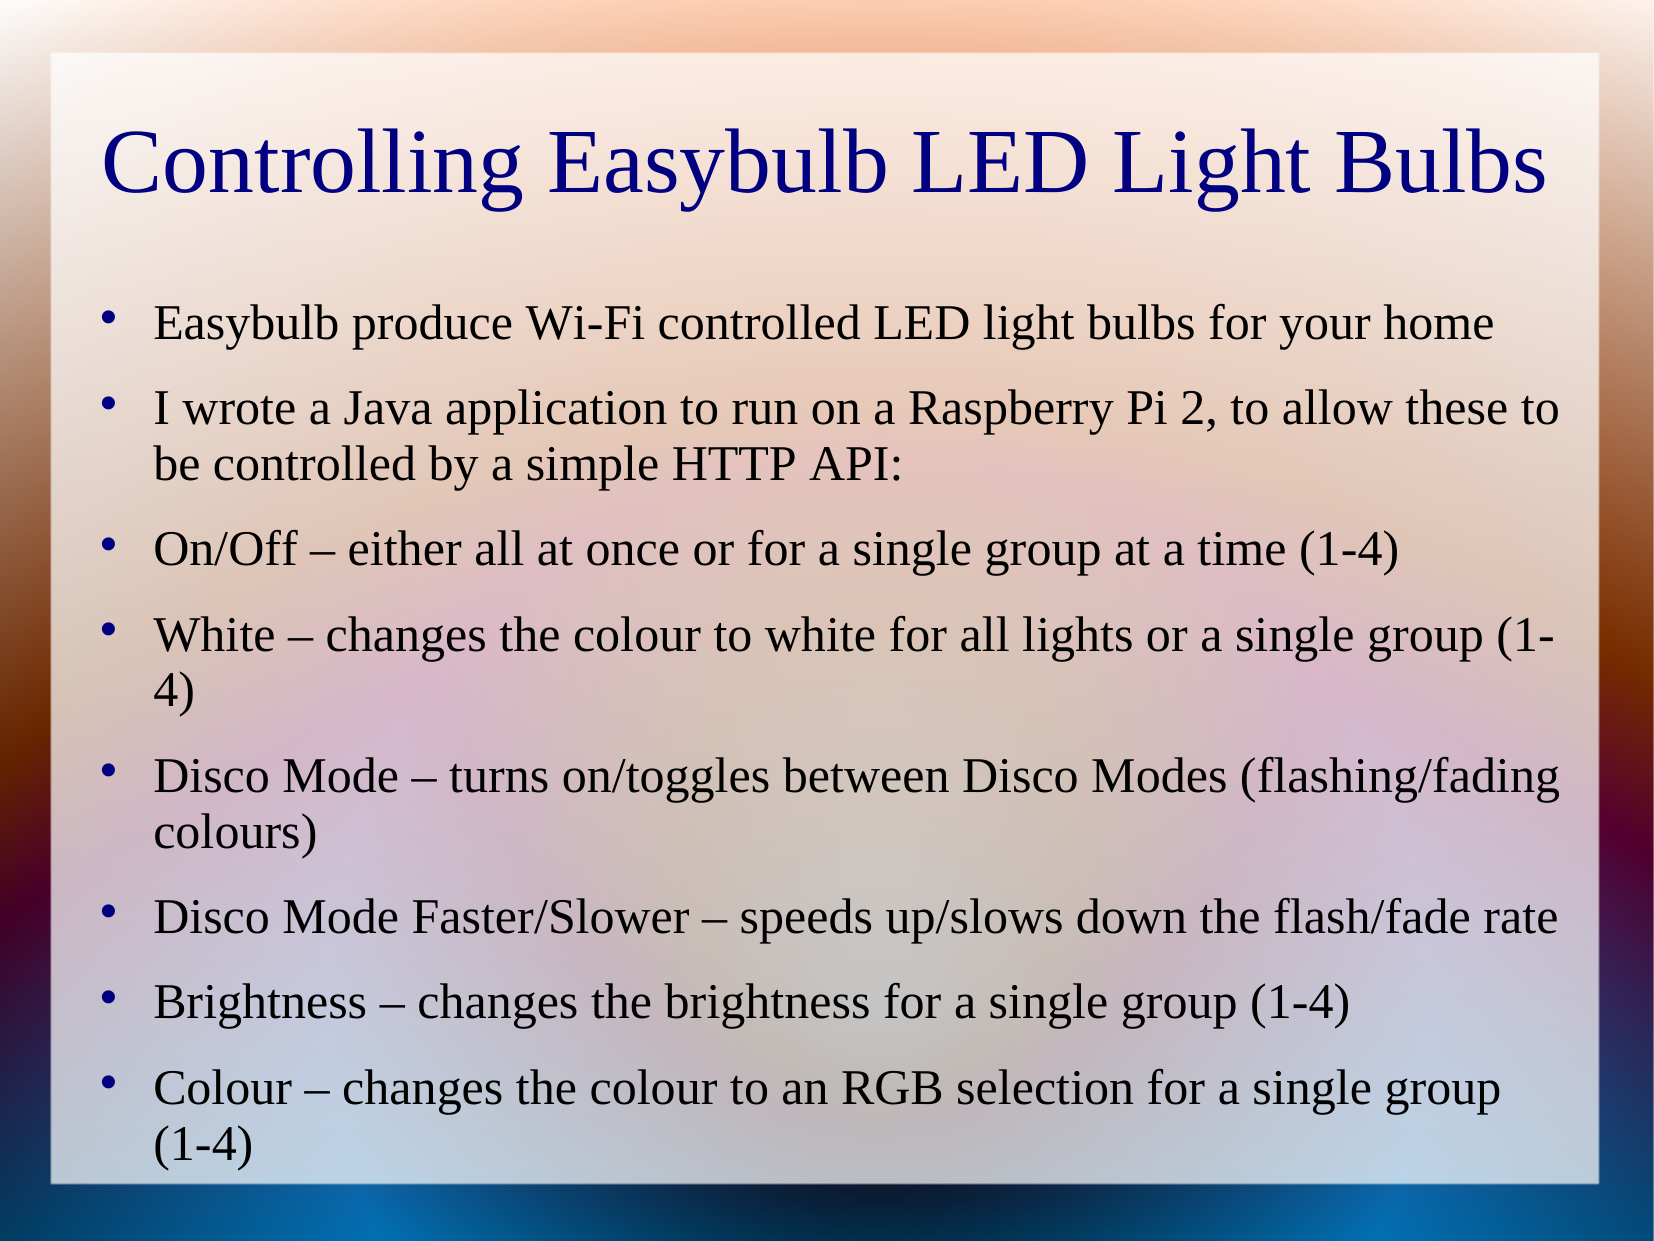

# Controlling Easybulb LED Light Bulbs
Easybulb produce Wi-Fi controlled LED light bulbs for your home
I wrote a Java application to run on a Raspberry Pi 2, to allow these to be controlled by a simple HTTP API:
On/Off – either all at once or for a single group at a time (1-4)
White – changes the colour to white for all lights or a single group (1-4)
Disco Mode – turns on/toggles between Disco Modes (flashing/fading colours)
Disco Mode Faster/Slower – speeds up/slows down the flash/fade rate
Brightness – changes the brightness for a single group (1-4)
Colour – changes the colour to an RGB selection for a single group (1-4)